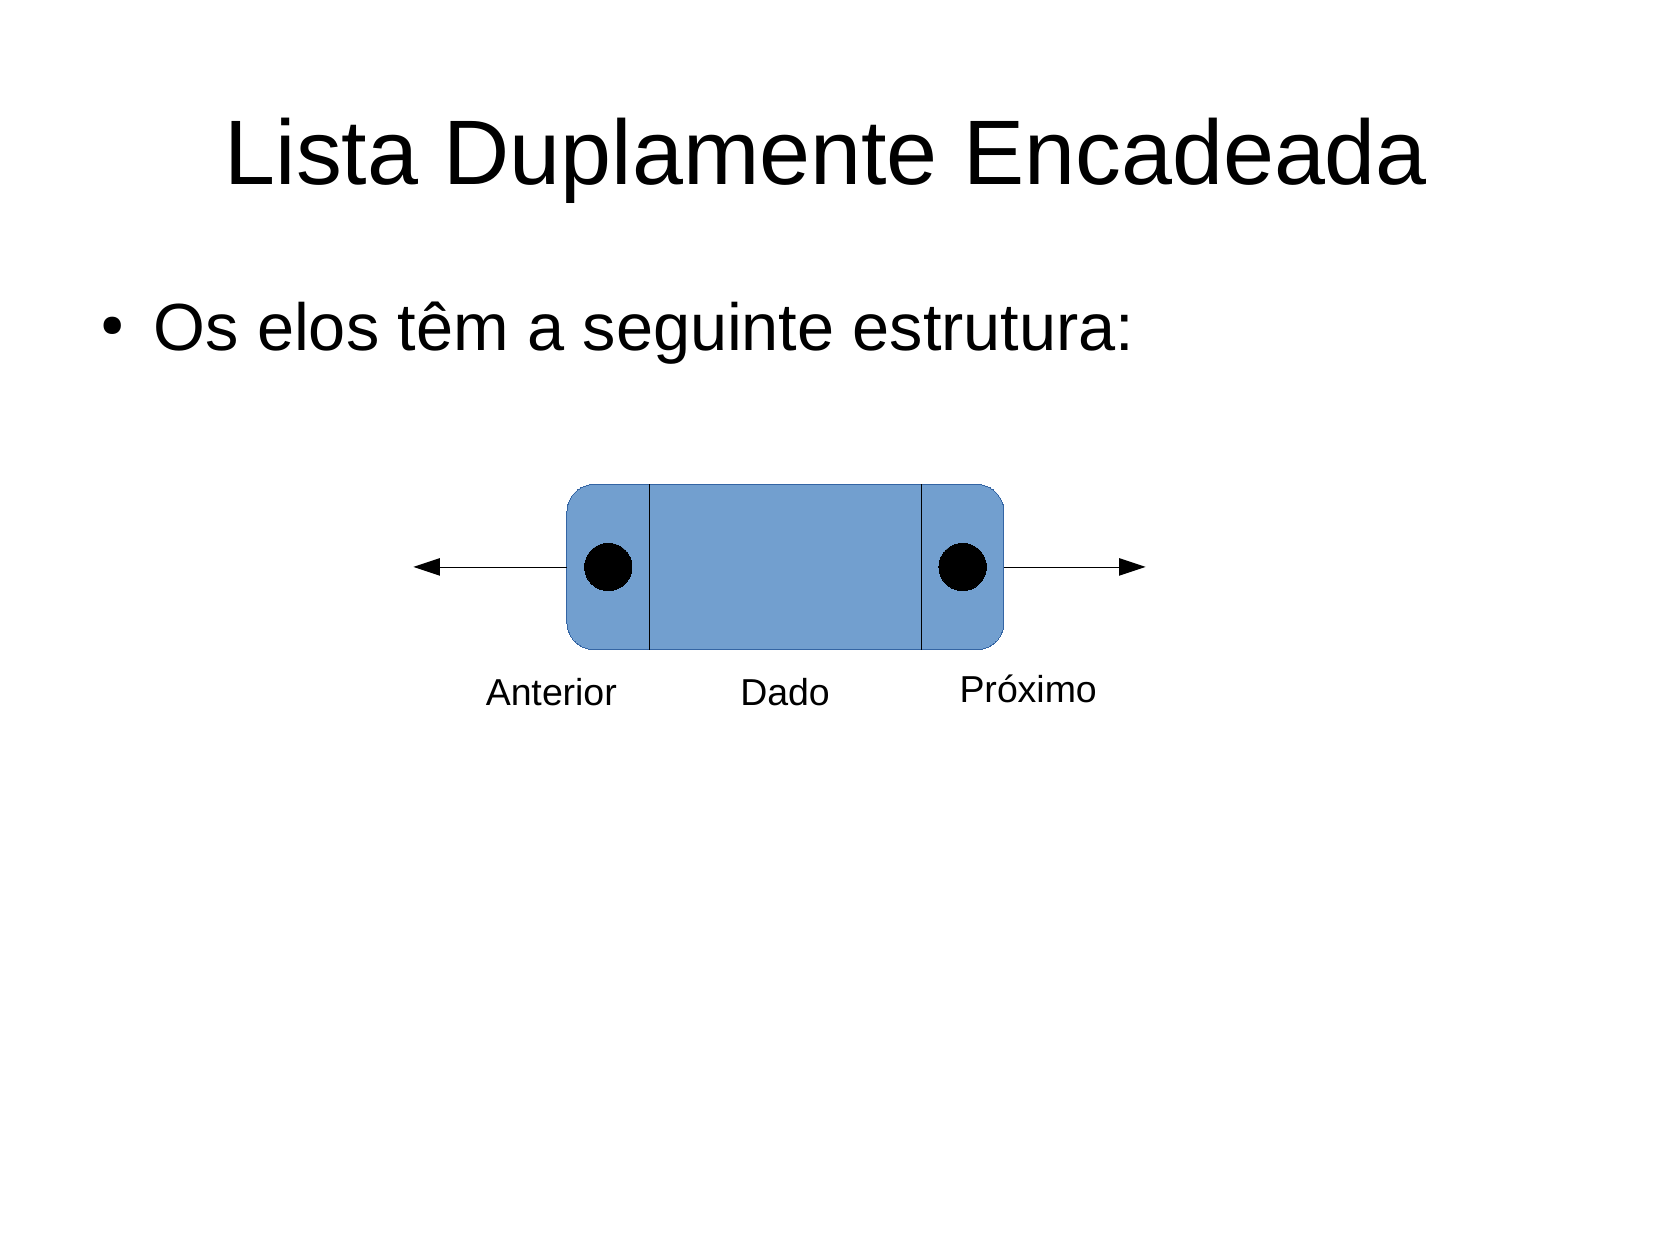

# Lista Duplamente Encadeada
Os elos têm a seguinte estrutura:
Próximo
Anterior
Dado